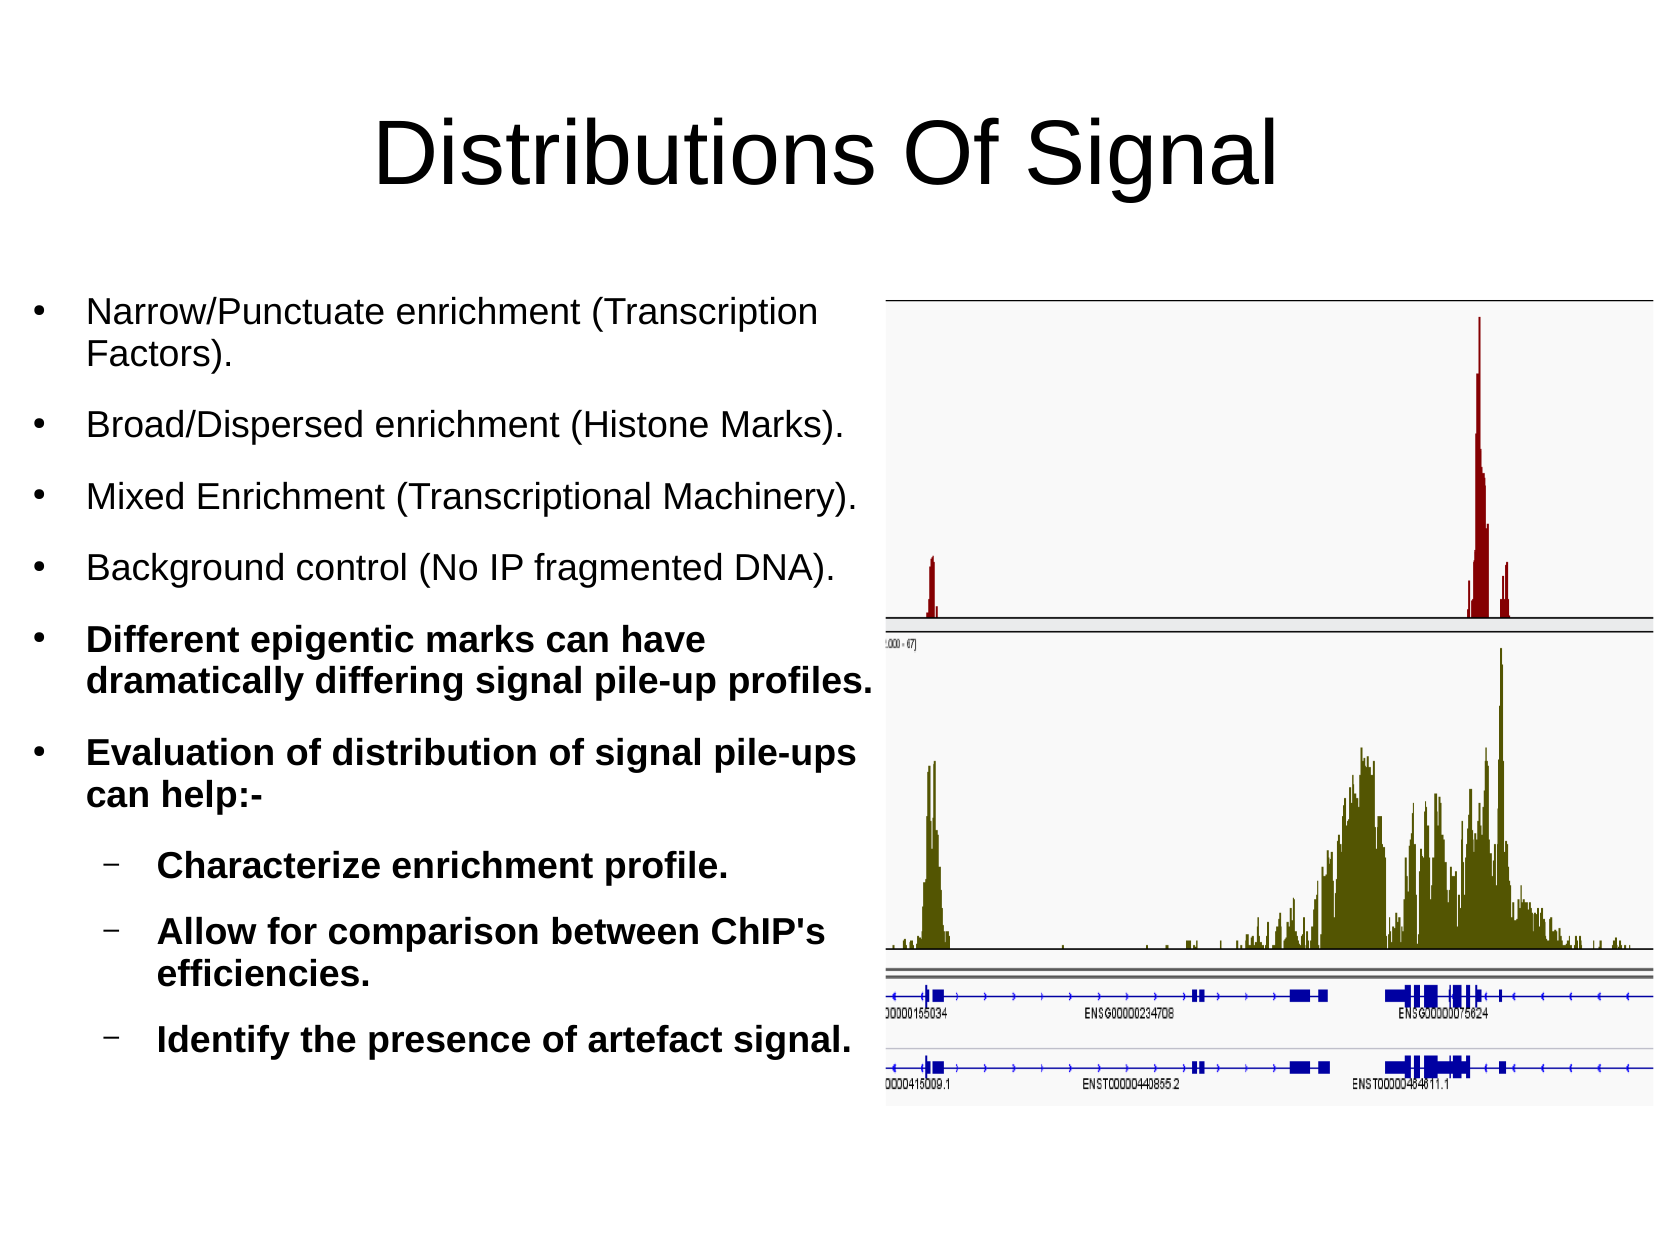

# Distributions Of Signal
Narrow/Punctuate enrichment (Transcription Factors).
Broad/Dispersed enrichment (Histone Marks).
Mixed Enrichment (Transcriptional Machinery).
Background control (No IP fragmented DNA).
Different epigentic marks can have dramatically differing signal pile-up profiles.
Evaluation of distribution of signal pile-ups can help:-
Characterize enrichment profile.
Allow for comparison between ChIP's efficiencies.
Identify the presence of artefact signal.